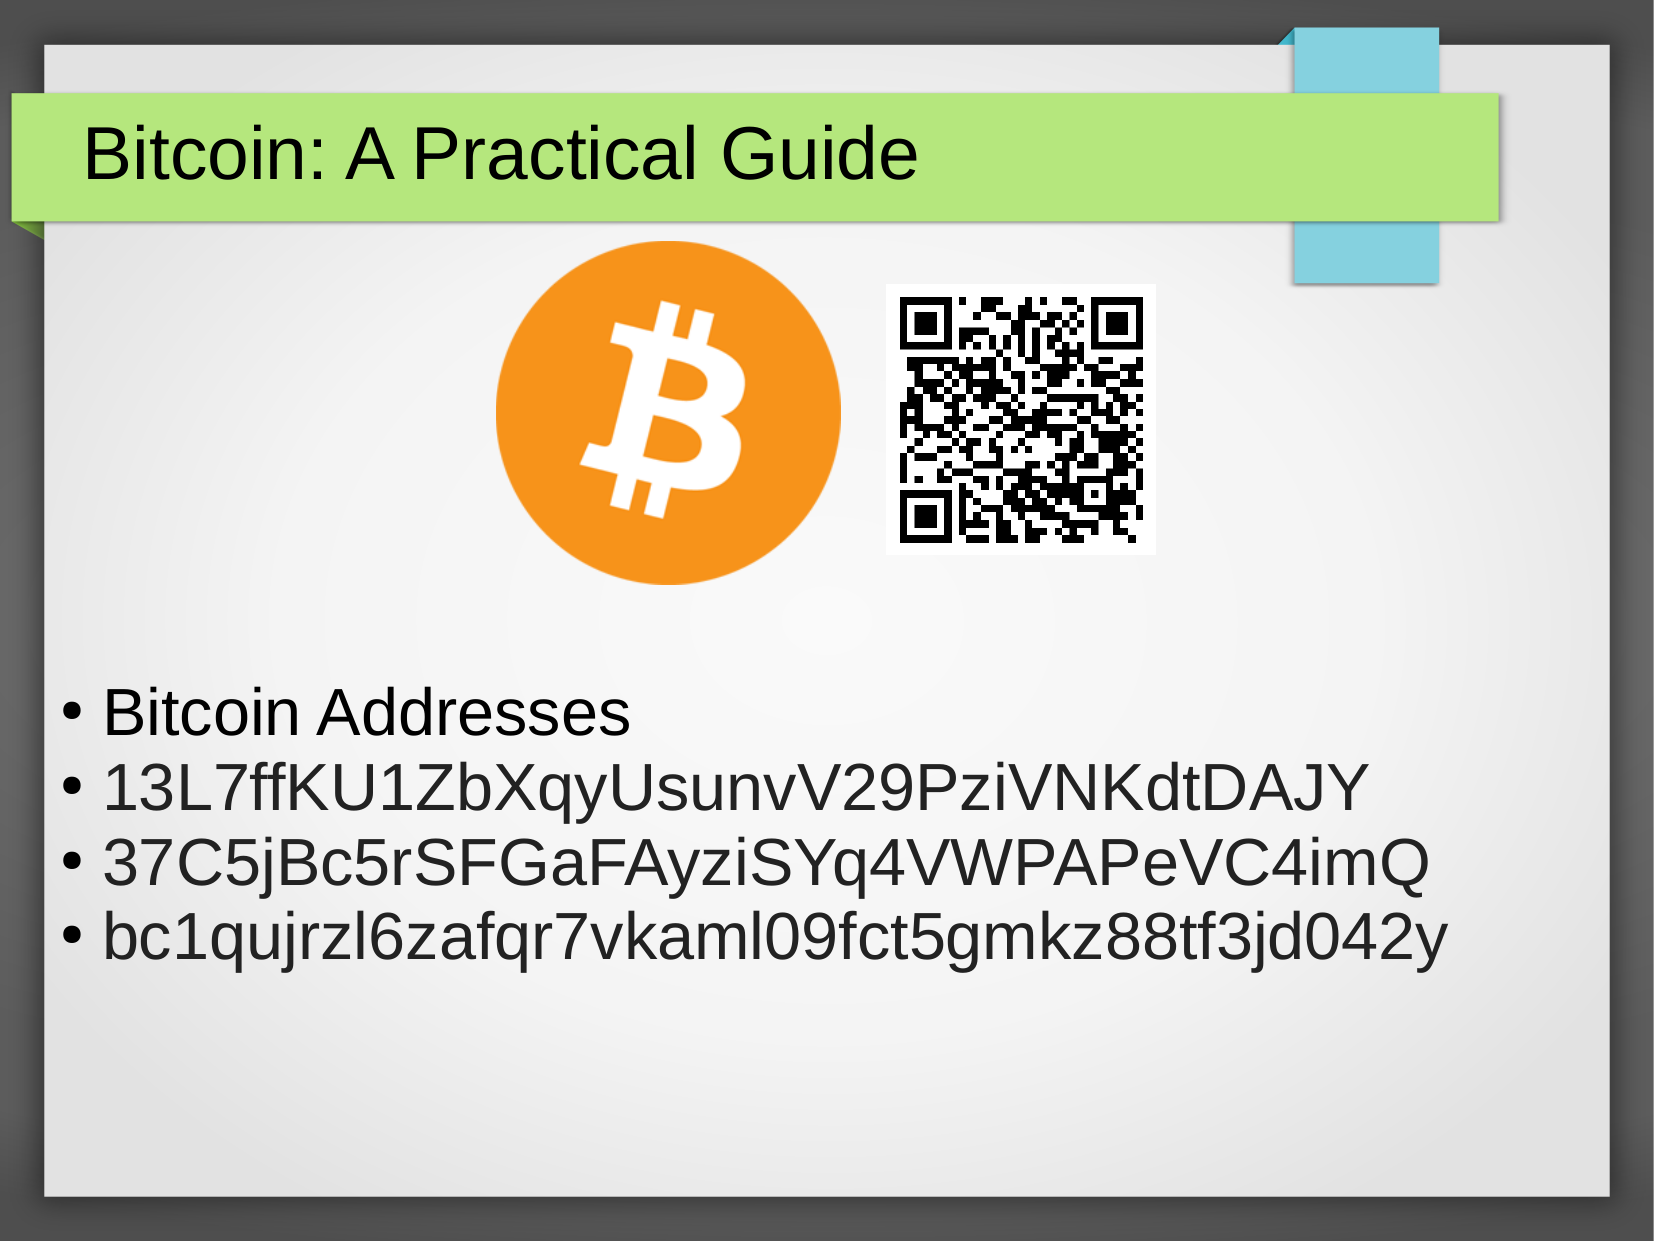

# Bitcoin: A Practical Guide
 Bitcoin Addresses
 13L7ffKU1ZbXqyUsunvV29PziVNKdtDAJY
 37C5jBc5rSFGaFAyziSYq4VWPAPeVC4imQ
 bc1qujrzl6zafqr7vkaml09fct5gmkz88tf3jd042y